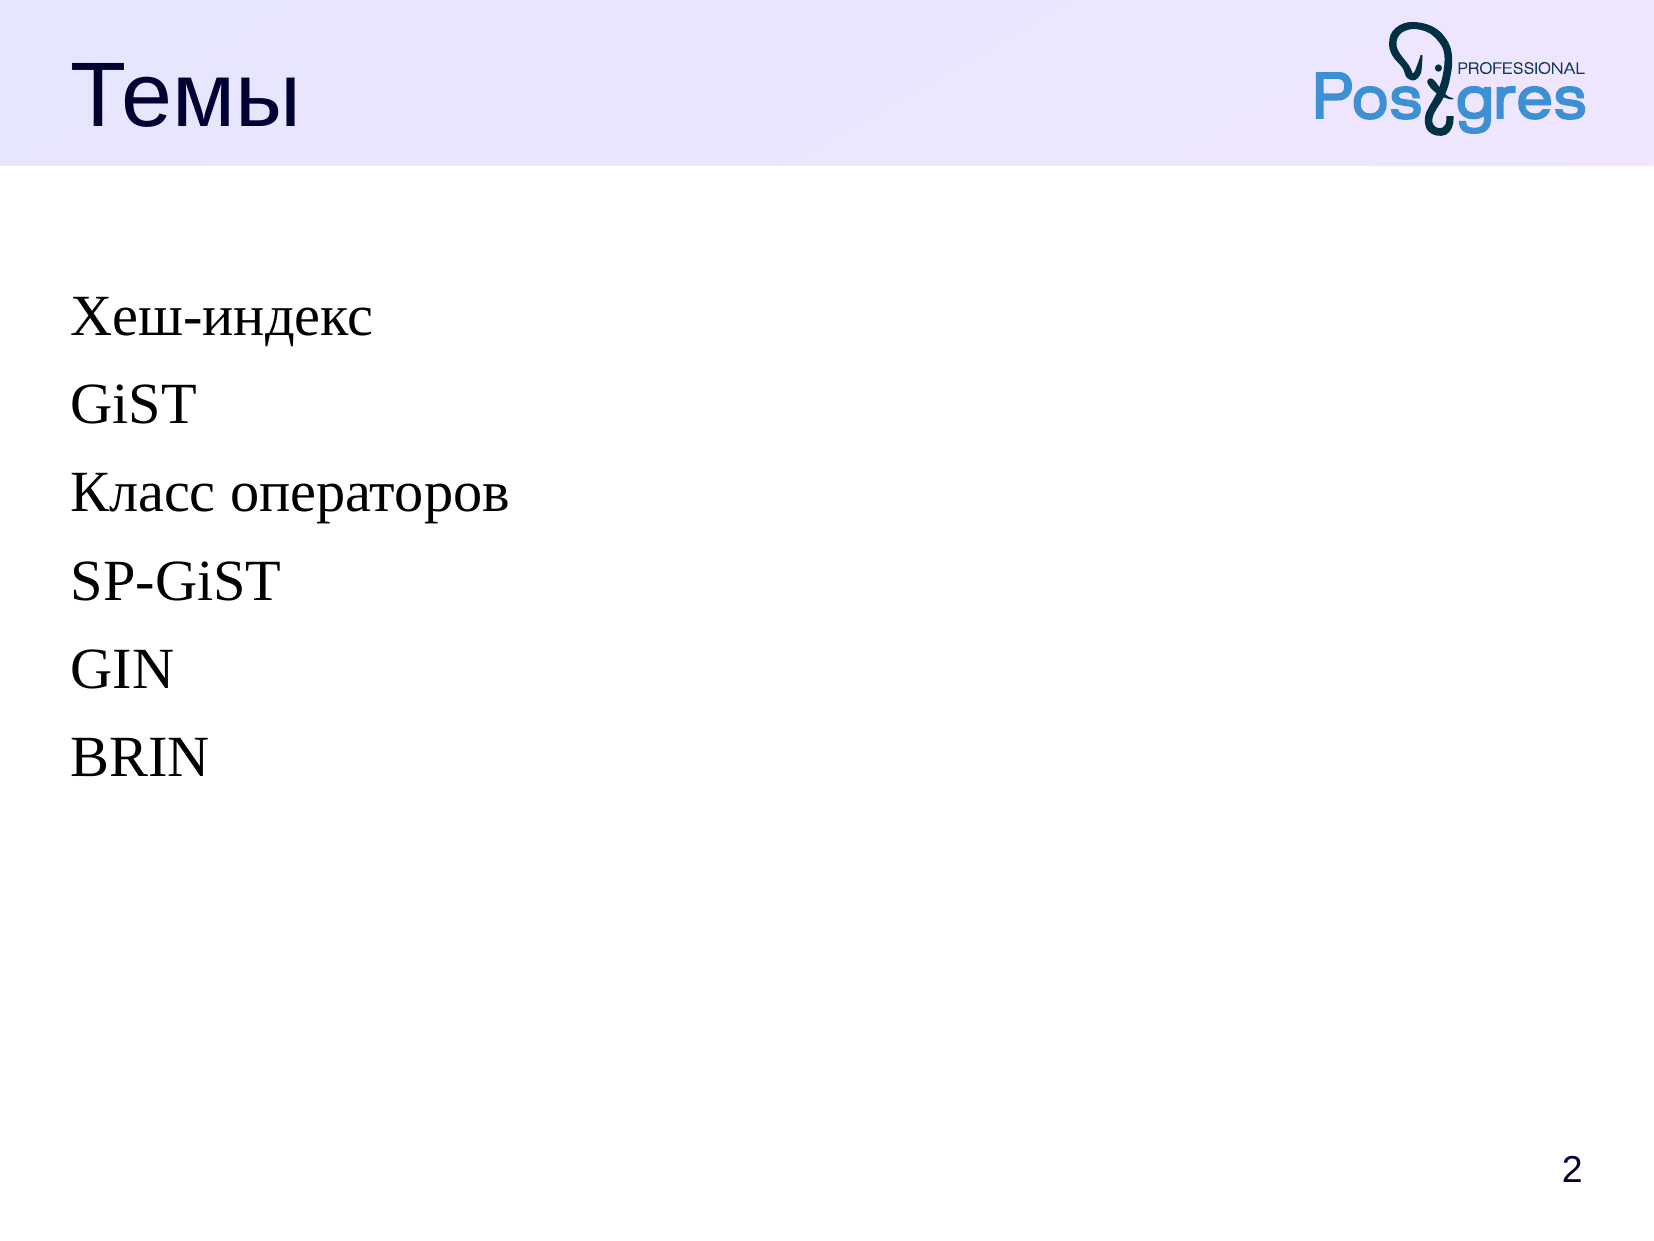

# Темы
Хеш-индекс
GiST
Класс операторов
SP-GiST
GIN
BRIN